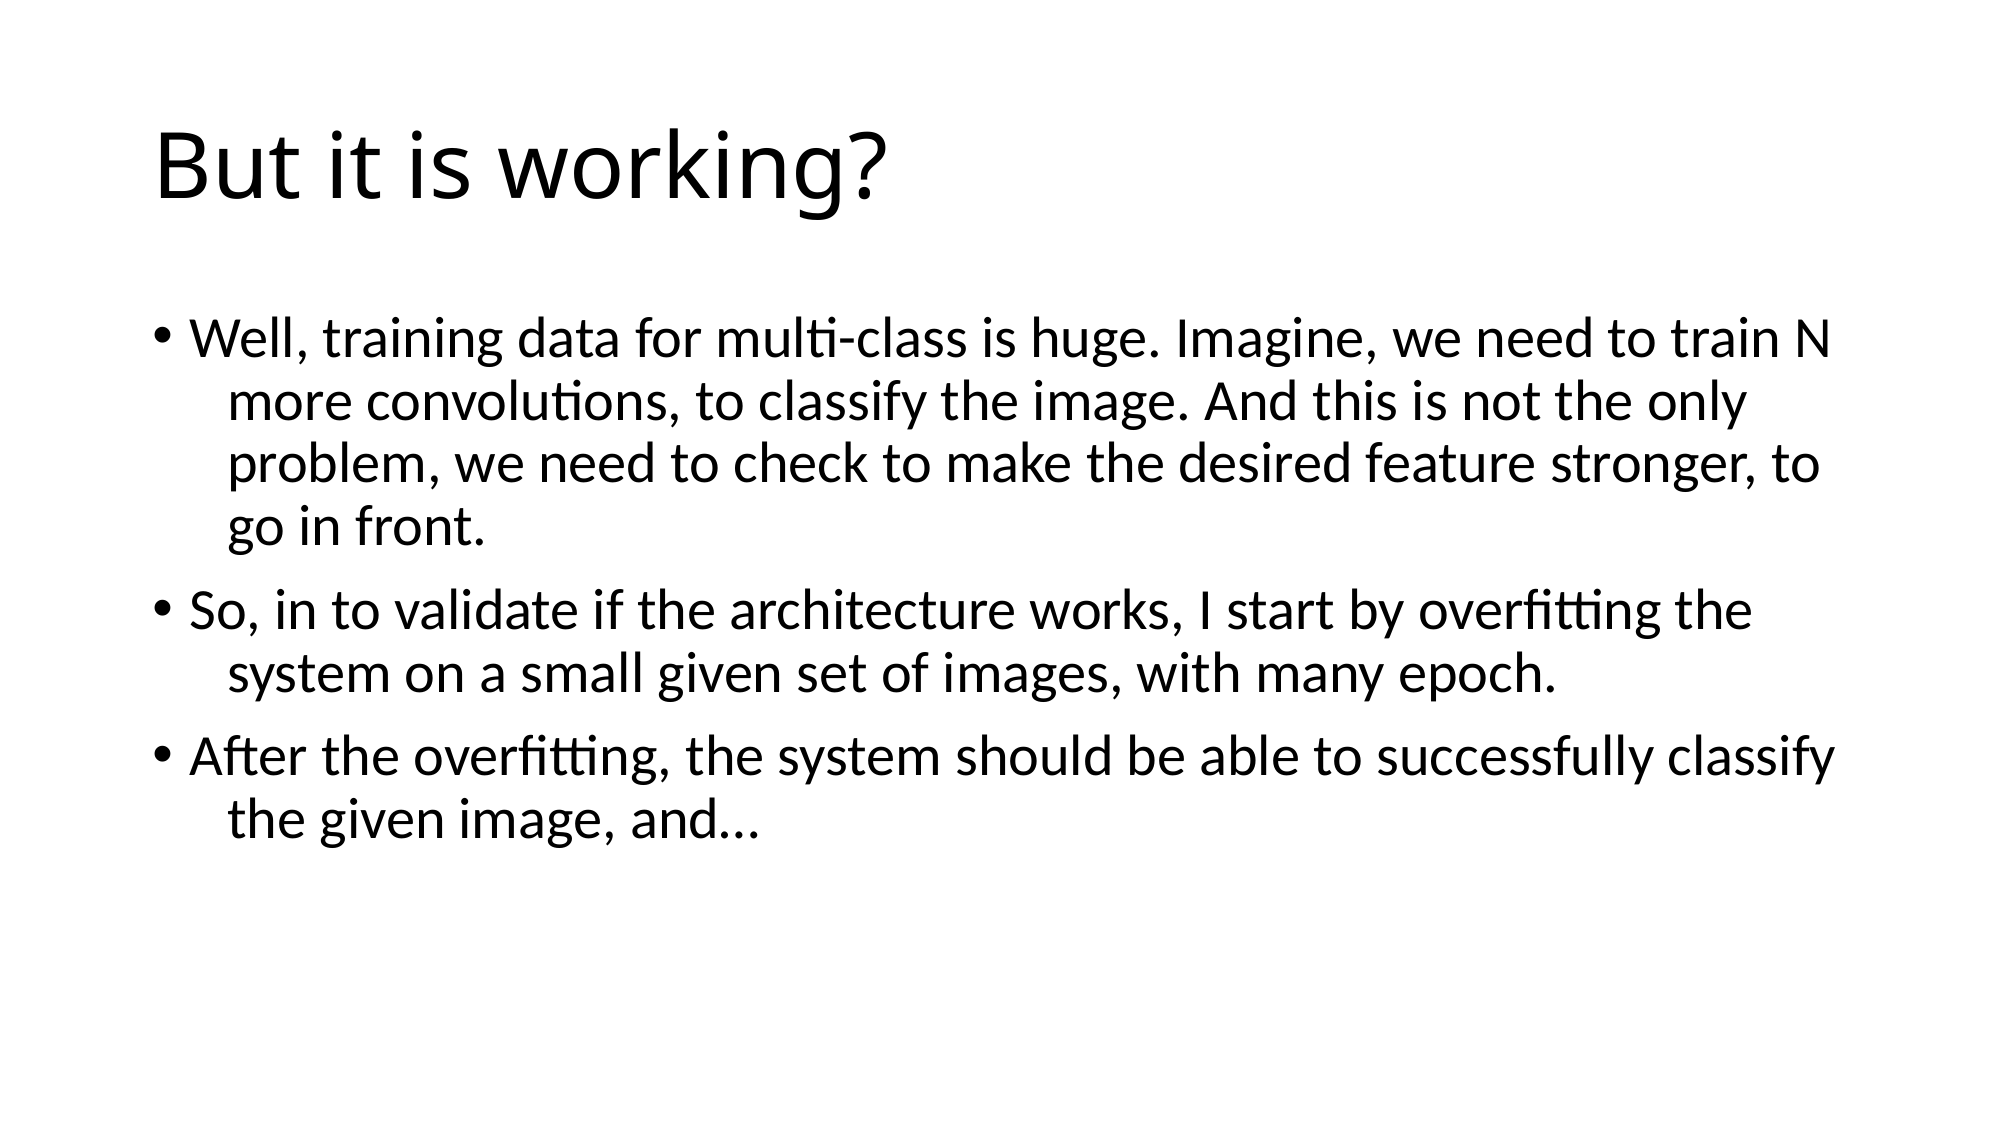

# But it is working?
Well, training data for multi-class is huge. Imagine, we need to train N more convolutions, to classify the image. And this is not the only problem, we need to check to make the desired feature stronger, to go in front.
So, in to validate if the architecture works, I start by overfitting the system on a small given set of images, with many epoch.
After the overfitting, the system should be able to successfully classify the given image, and…